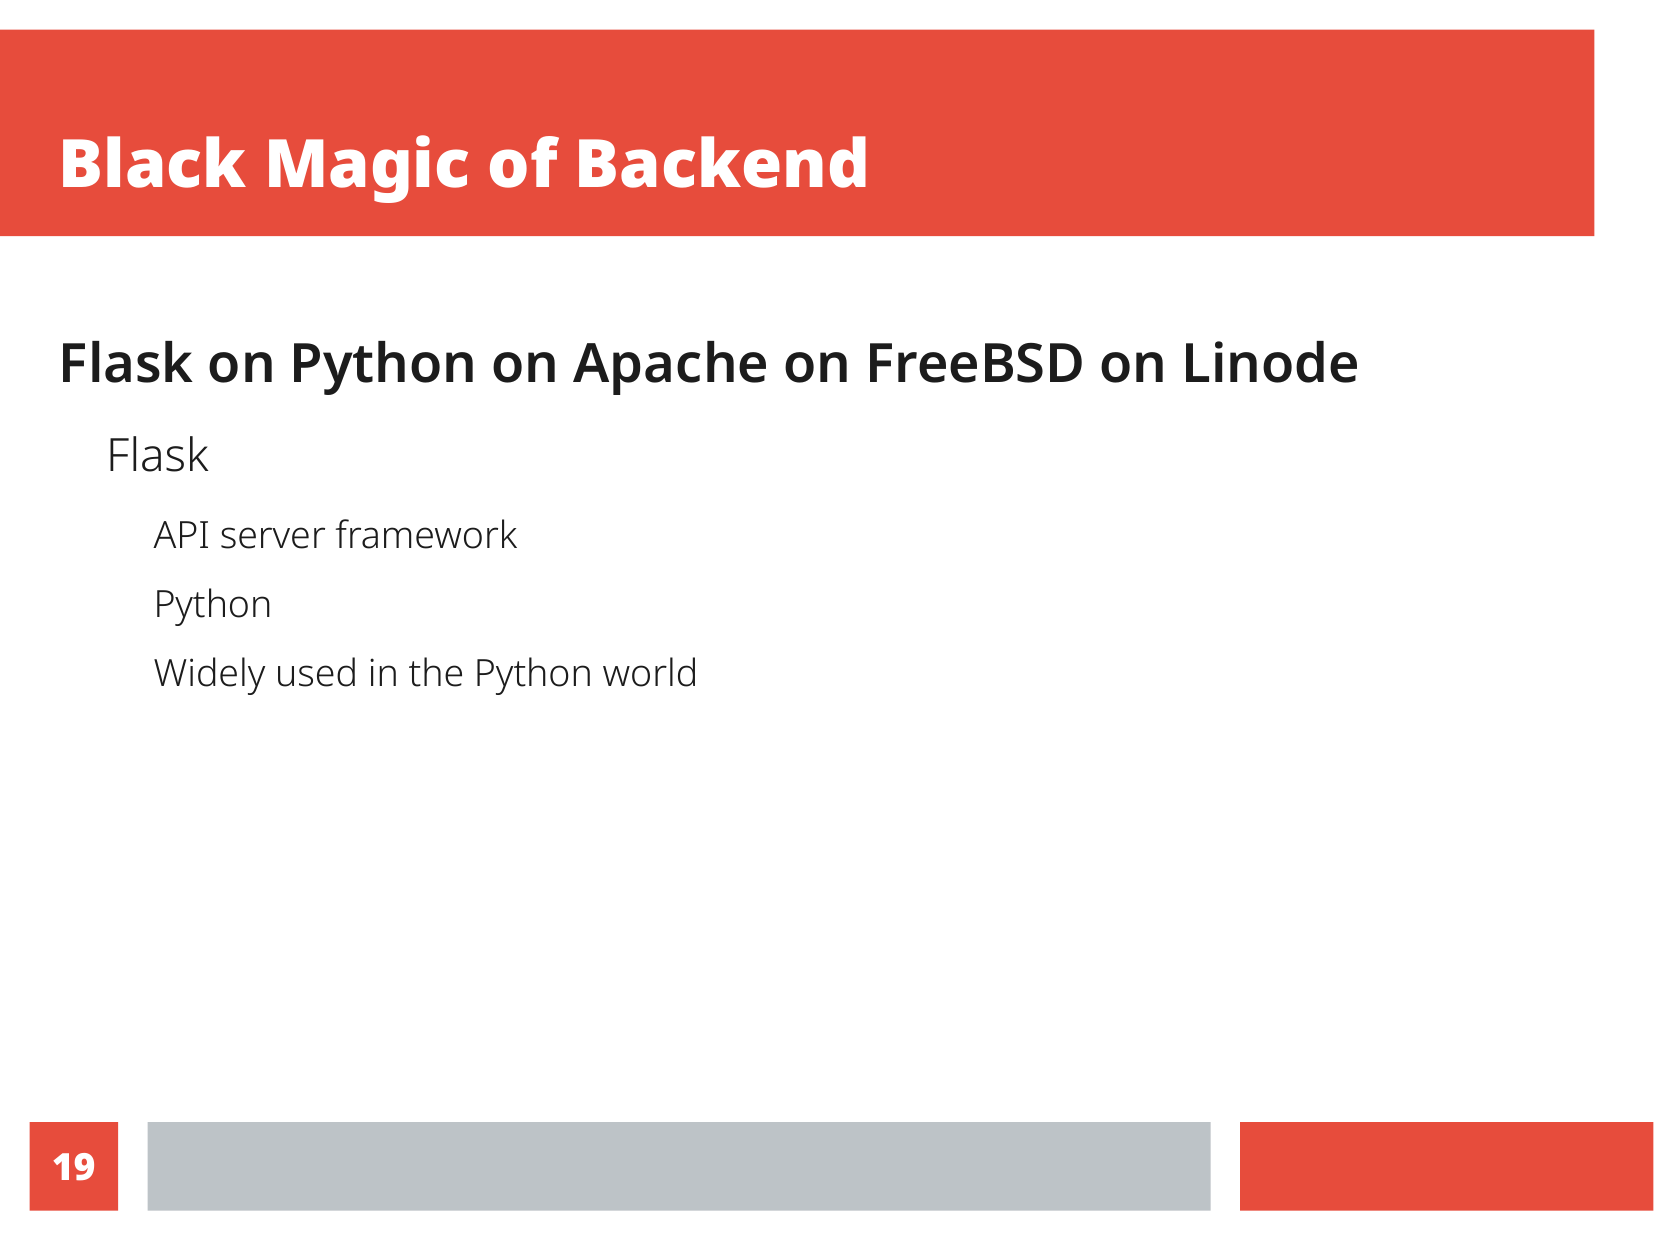

# Black Magic of Backend
Flask on Python on Apache on FreeBSD on Linode
Flask
API server framework
Python
Widely used in the Python world
19